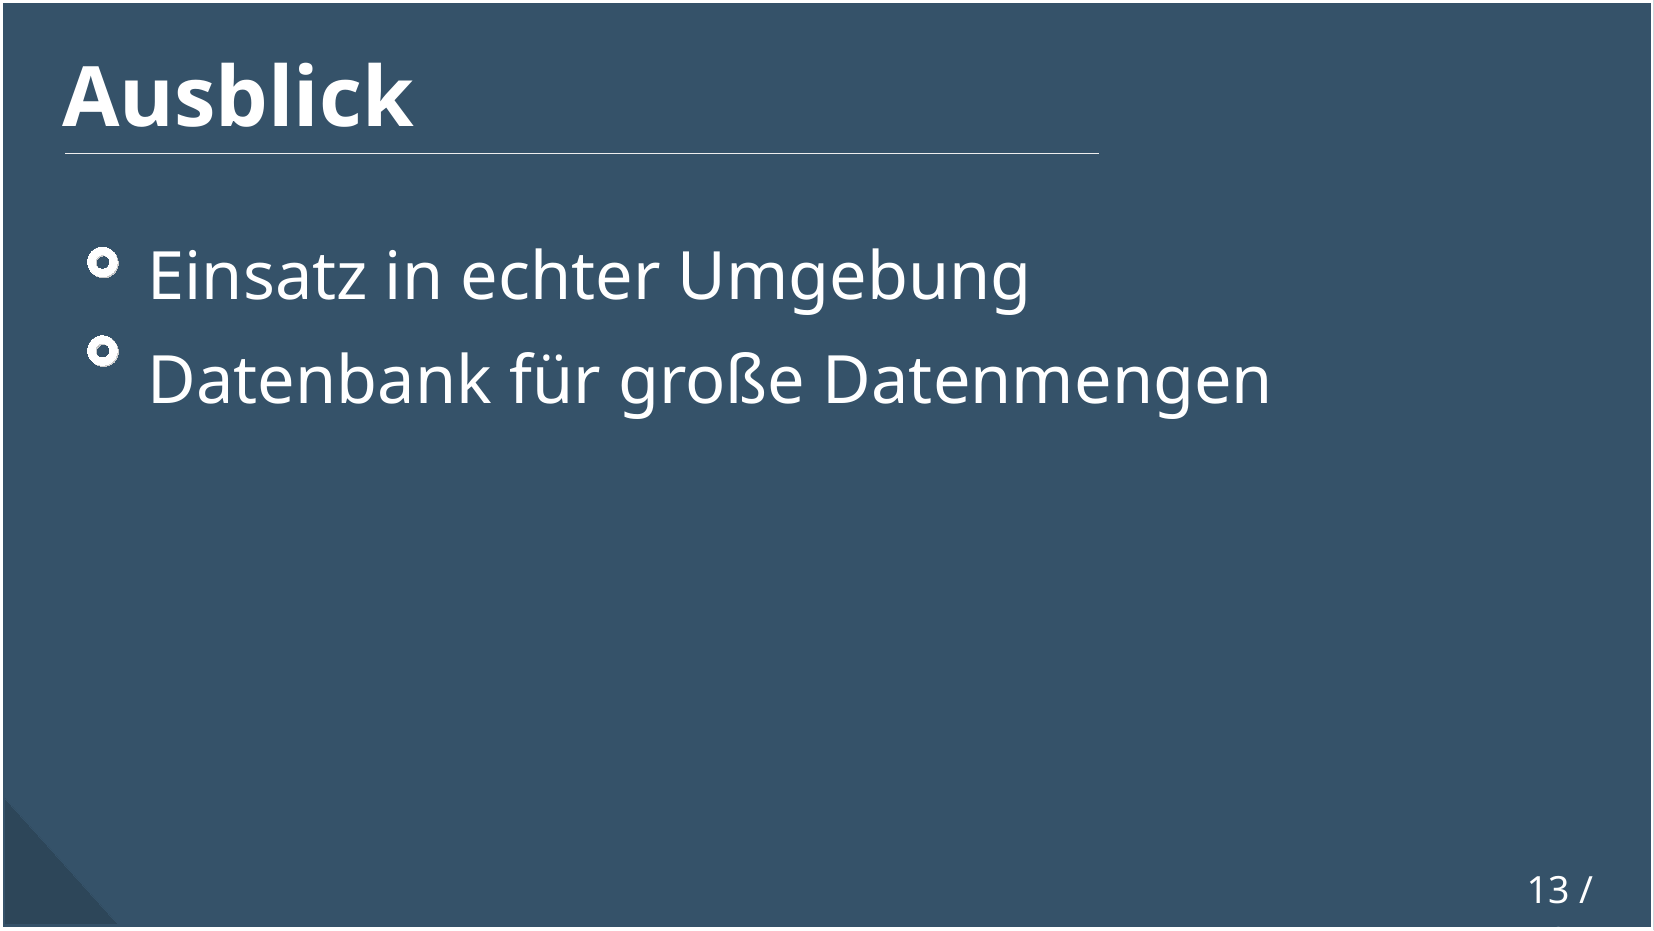

Ausblick
	Einsatz in echter Umgebung
	Datenbank für große Datenmengen